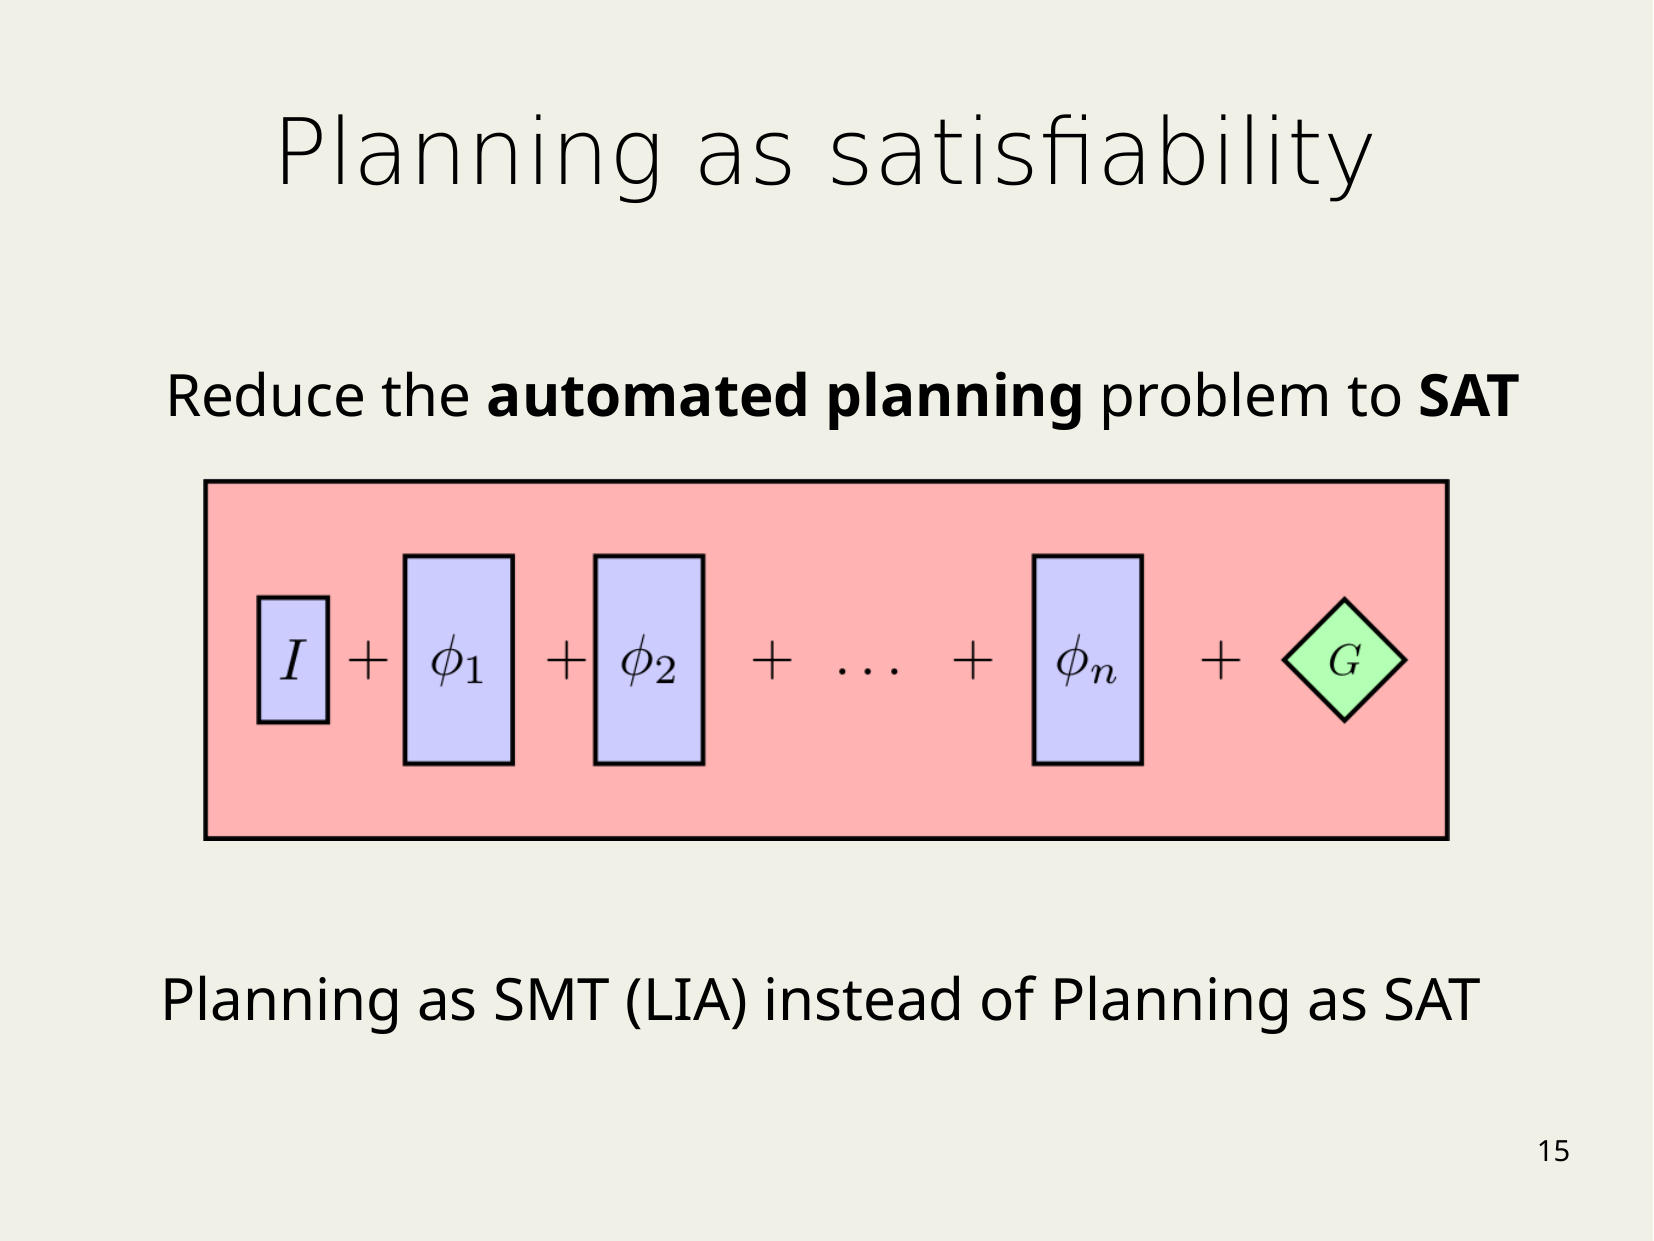

# Planning as satisfiability
Reduce the automated planning problem to SAT
Planning as SMT (LIA) instead of Planning as SAT
15